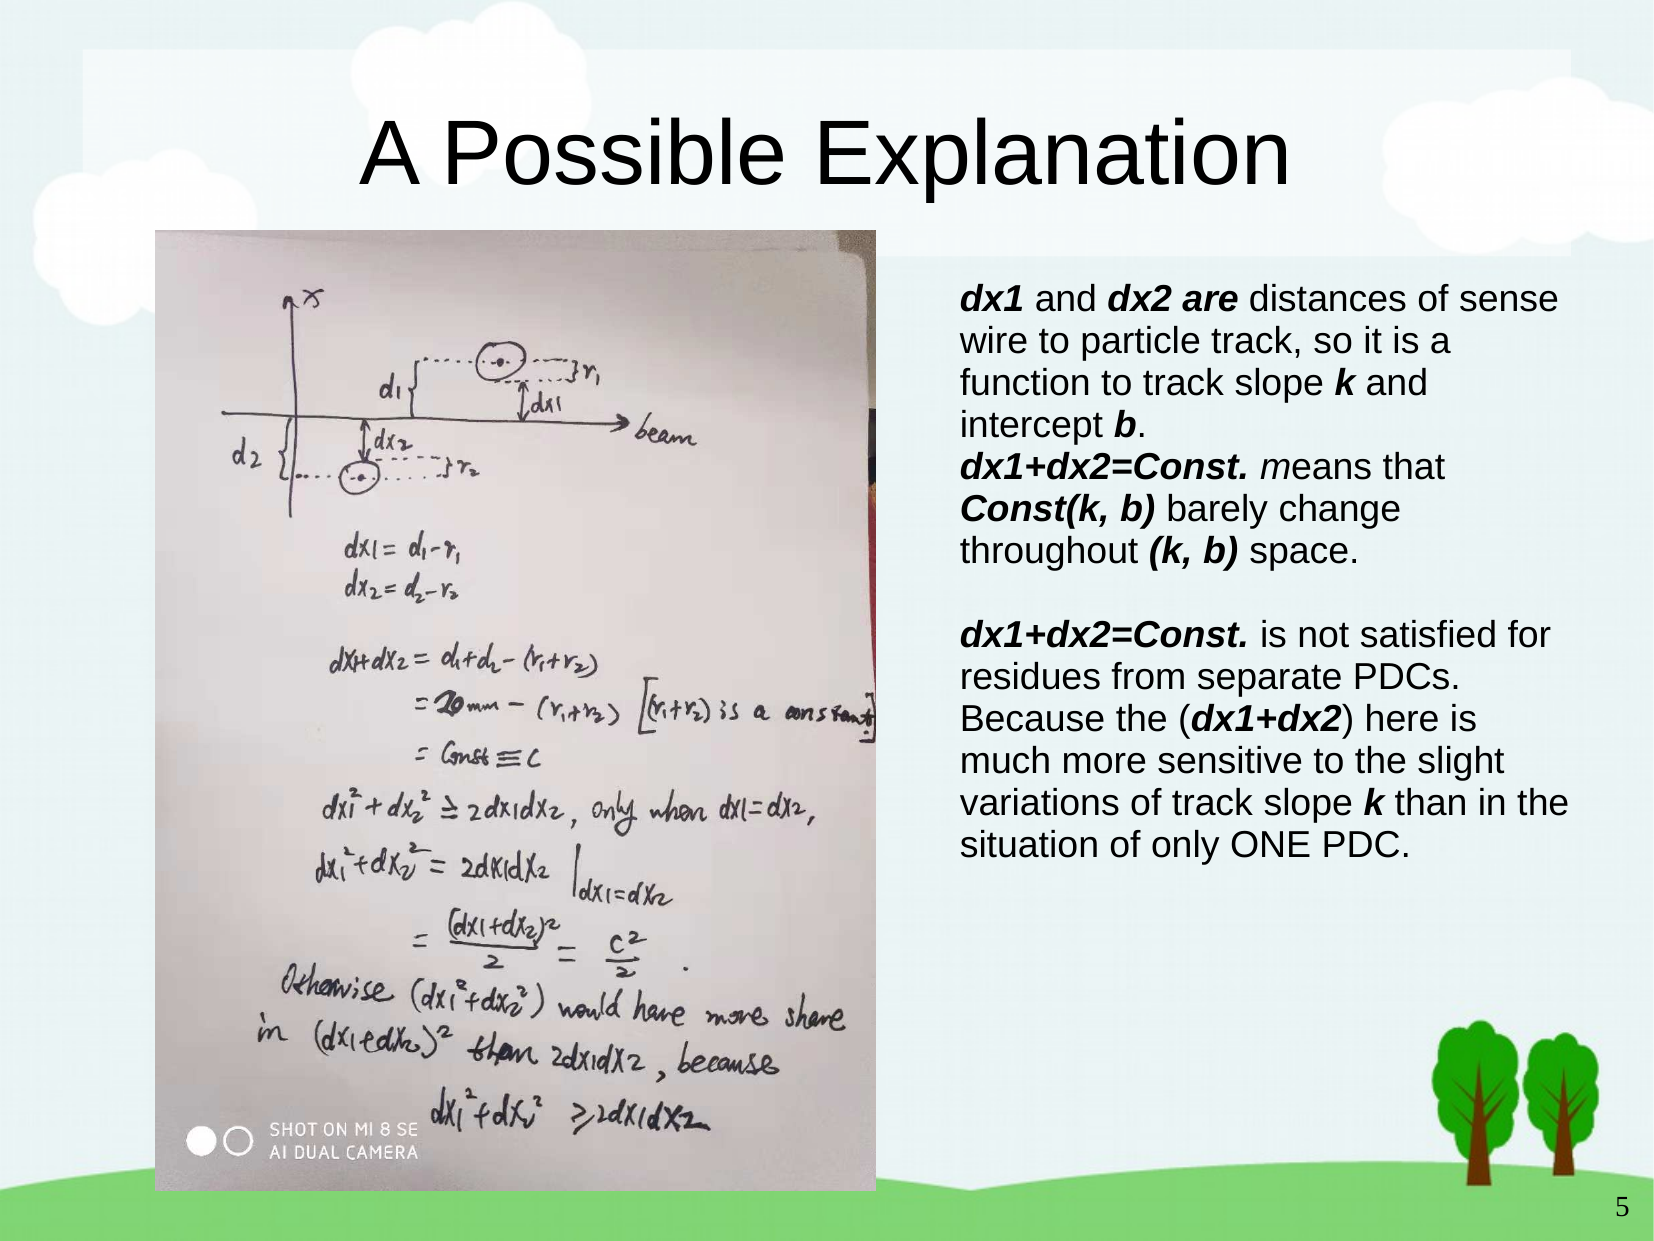

# A Possible Explanation
dx1 and dx2 are distances of sense wire to particle track, so it is a function to track slope k and intercept b.
dx1+dx2=Const. means that Const(k, b) barely change throughout (k, b) space.
dx1+dx2=Const. is not satisfied for residues from separate PDCs.
Because the (dx1+dx2) here is much more sensitive to the slight variations of track slope k than in the situation of only ONE PDC.
5